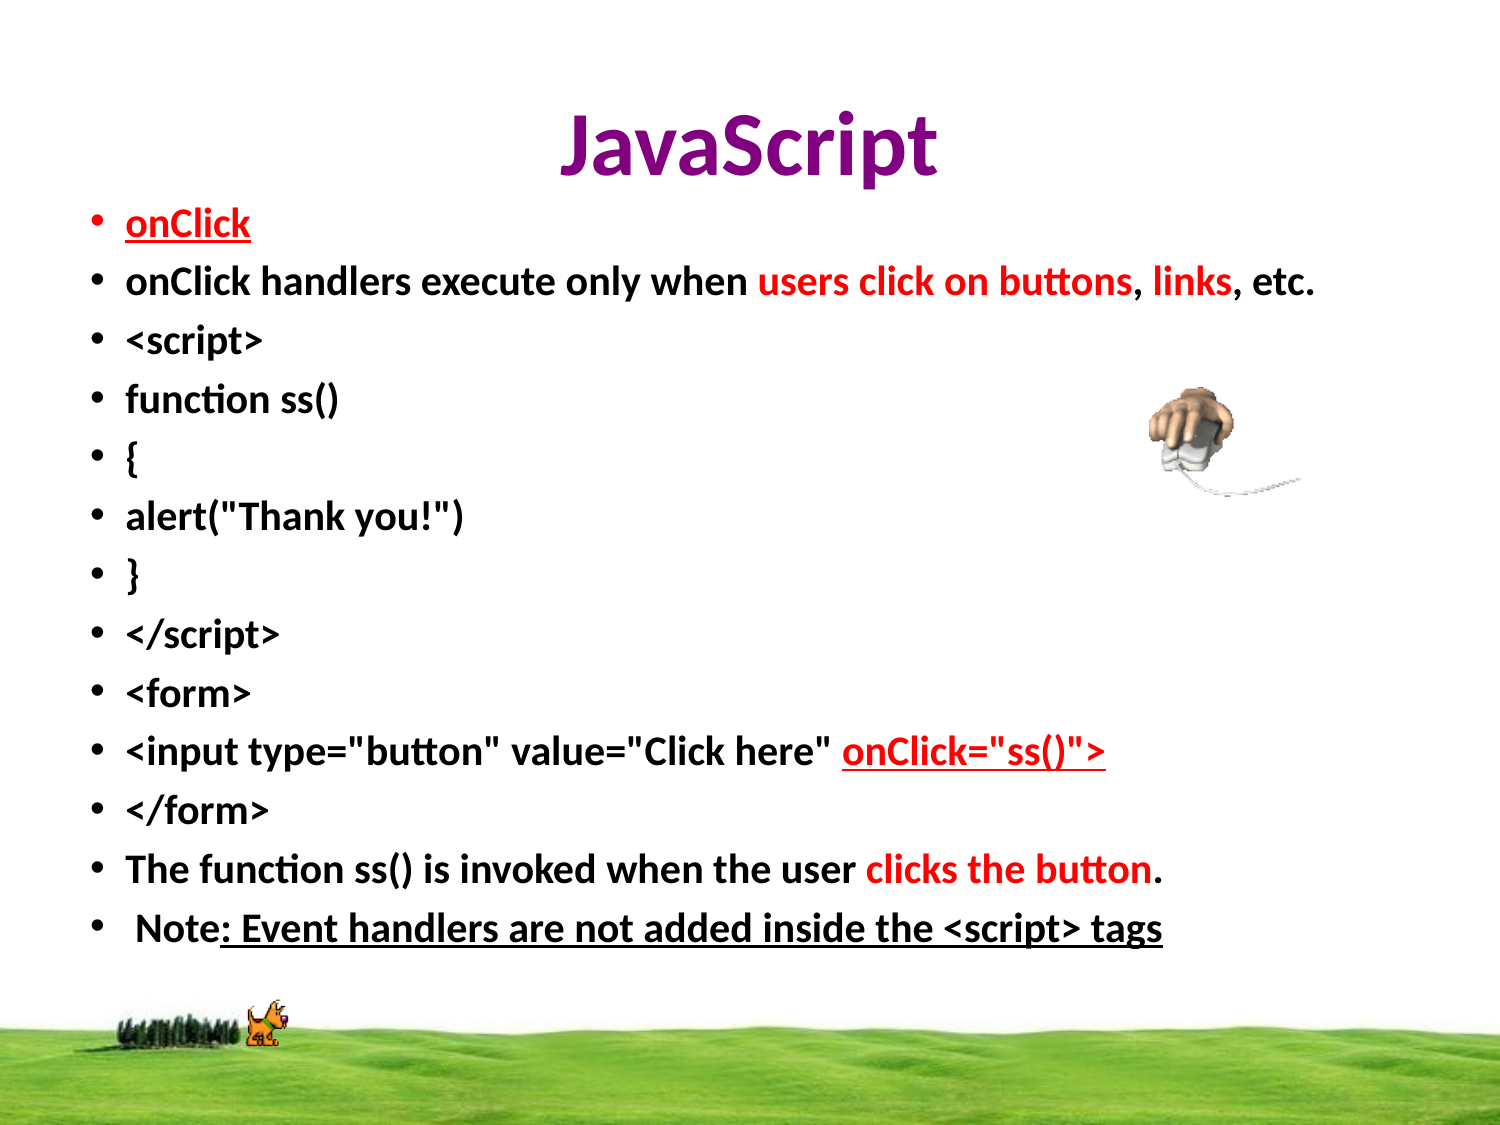

# JavaScript
onClick
onClick handlers execute only when users click on buttons, links, etc.
<script>
function ss()
{
alert("Thank you!")
}
</script>
<form>
<input type="button" value="Click here" onClick="ss()">
</form>
The function ss() is invoked when the user clicks the button.
 Note: Event handlers are not added inside the <script> tags